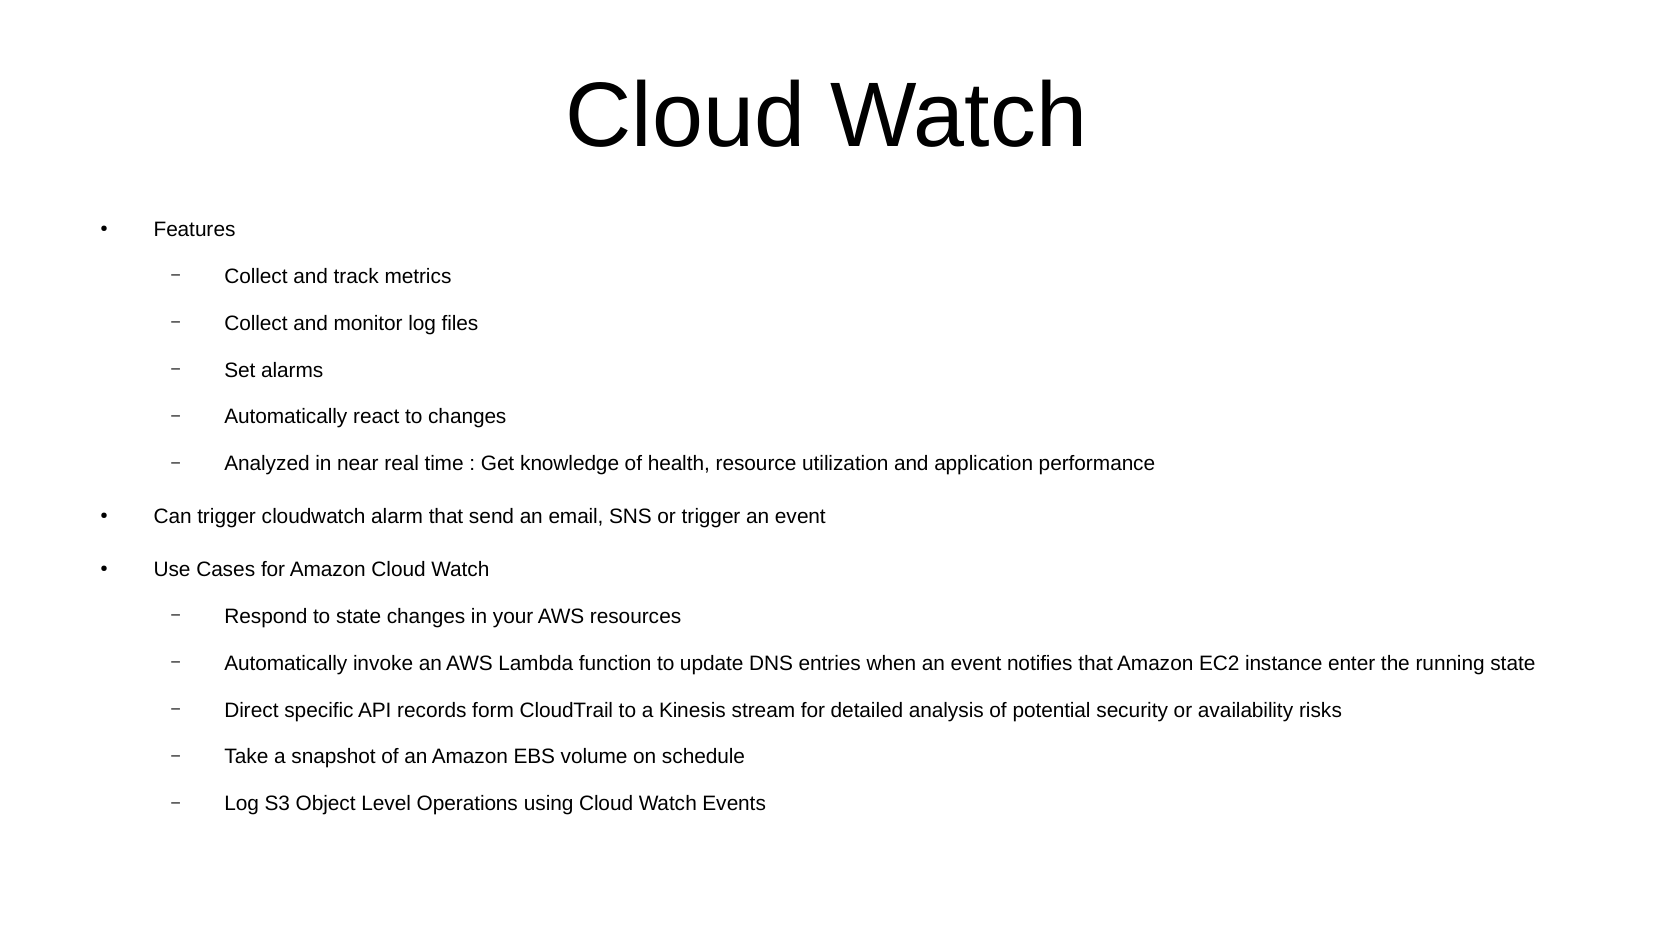

# Cloud Watch
Features
Collect and track metrics
Collect and monitor log files
Set alarms
Automatically react to changes
Analyzed in near real time : Get knowledge of health, resource utilization and application performance
Can trigger cloudwatch alarm that send an email, SNS or trigger an event
Use Cases for Amazon Cloud Watch
Respond to state changes in your AWS resources
Automatically invoke an AWS Lambda function to update DNS entries when an event notifies that Amazon EC2 instance enter the running state
Direct specific API records form CloudTrail to a Kinesis stream for detailed analysis of potential security or availability risks
Take a snapshot of an Amazon EBS volume on schedule
Log S3 Object Level Operations using Cloud Watch Events